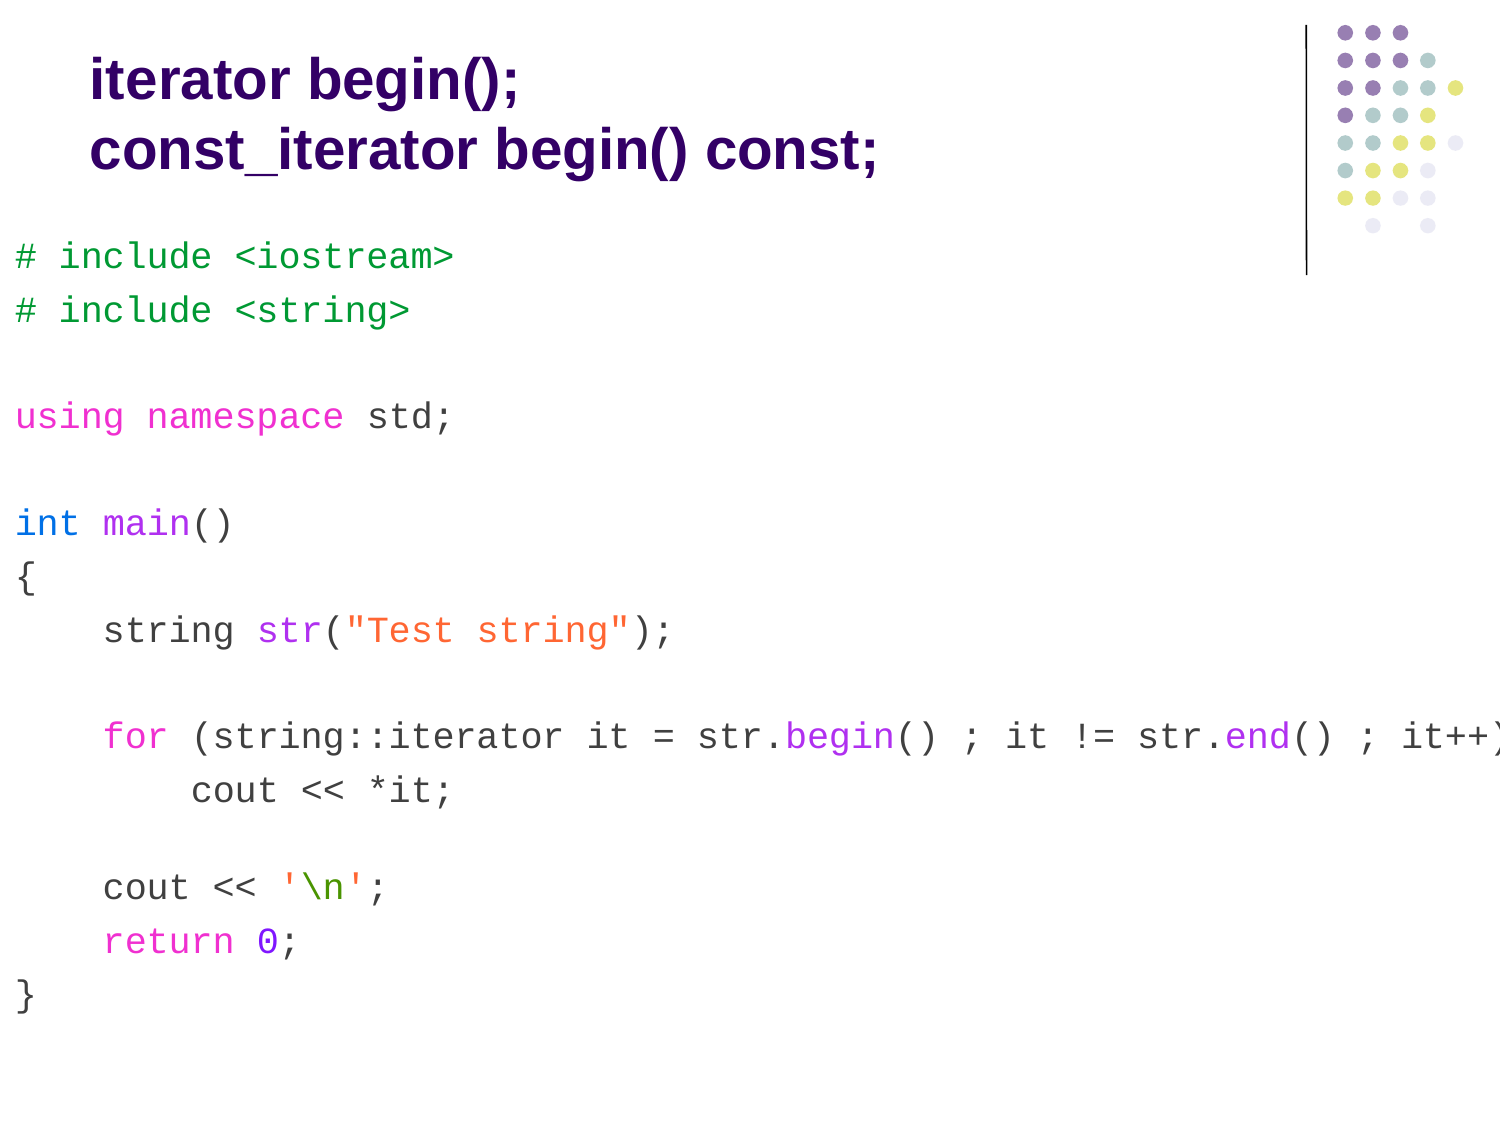

# iterator begin(); const_iterator begin() const;
# include <iostream>
# include <string>
using namespace std;
int main()
{
 string str("Test string");
 for (string::iterator it = str.begin() ; it != str.end() ; it++)
 cout << *it;
 cout << '\n';
 return 0;
}